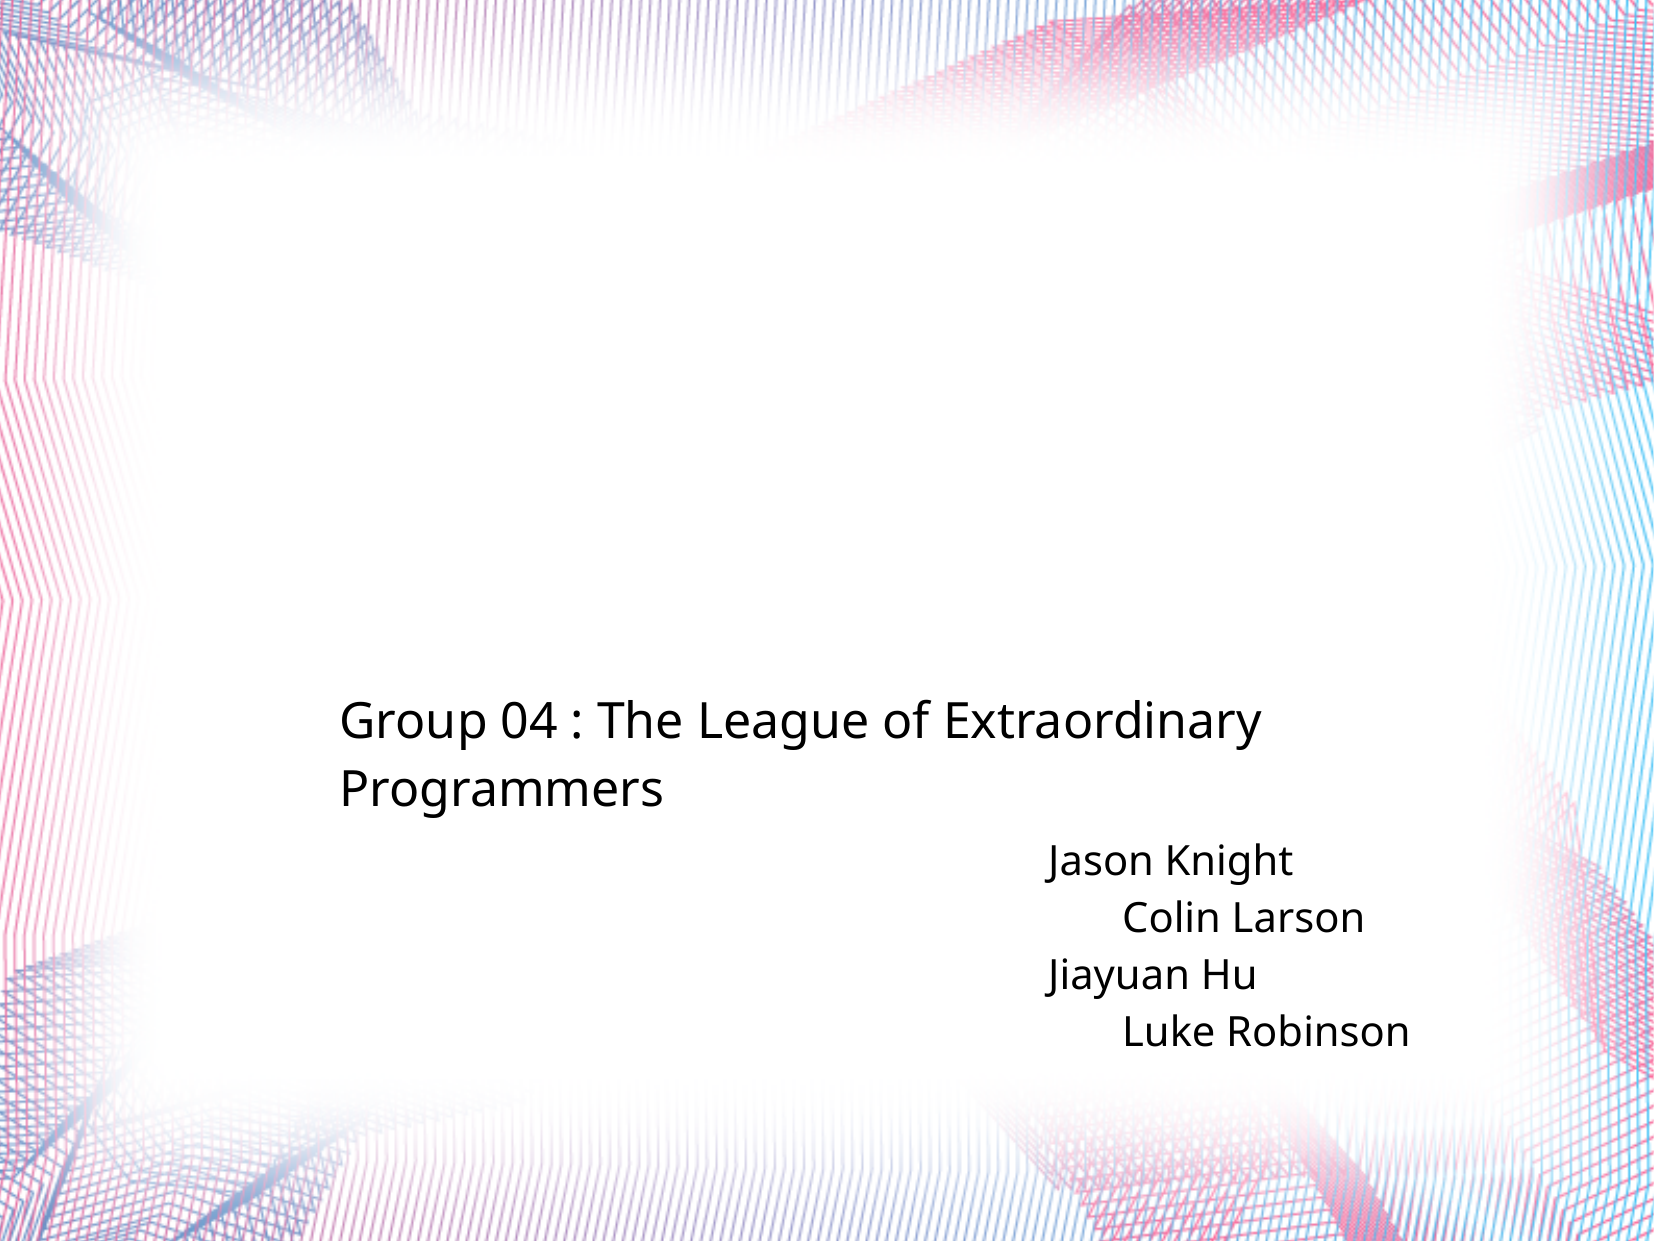

Group 04 : The League of Extraordinary Programmers
Jason Knight
	Colin Larson
Jiayuan Hu
	Luke Robinson